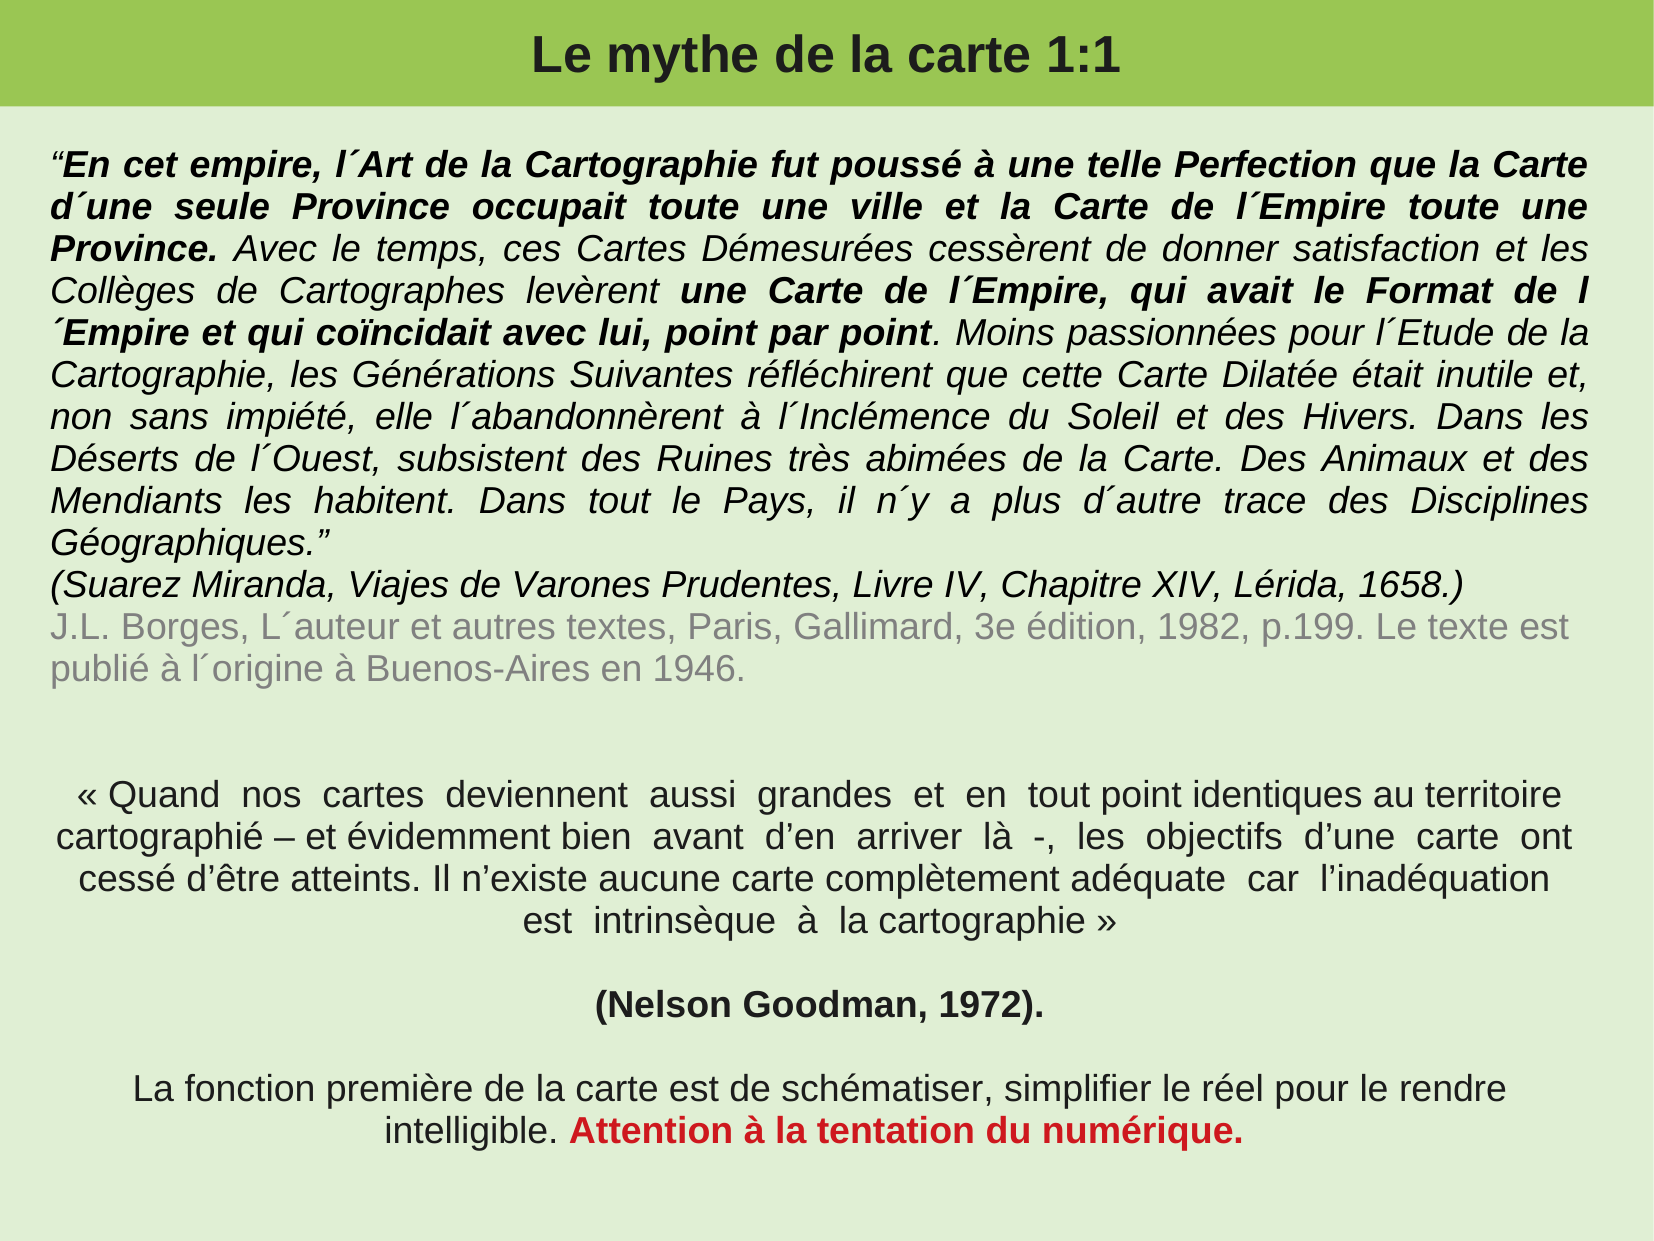

# Le mythe de la carte 1:1
“En cet empire, l´Art de la Cartographie fut poussé à une telle Perfection que la Carte d´une seule Province occupait toute une ville et la Carte de l´Empire toute une Province. Avec le temps, ces Cartes Démesurées cessèrent de donner satisfaction et les Collèges de Cartographes levèrent une Carte de l´Empire, qui avait le Format de l´Empire et qui coïncidait avec lui, point par point. Moins passionnées pour l´Etude de la Cartographie, les Générations Suivantes réfléchirent que cette Carte Dilatée était inutile et, non sans impiété, elle l´abandonnèrent à l´Inclémence du Soleil et des Hivers. Dans les Déserts de l´Ouest, subsistent des Ruines très abimées de la Carte. Des Animaux et des Mendiants les habitent. Dans tout le Pays, il n´y a plus d´autre trace des Disciplines Géographiques.”
(Suarez Miranda, Viajes de Varones Prudentes, Livre IV, Chapitre XIV, Lérida, 1658.)
J.L. Borges, L´auteur et autres textes, Paris, Gallimard, 3e édition, 1982, p.199. Le texte est publié à l´origine à Buenos-Aires en 1946.
« Quand nos cartes deviennent aussi grandes et en tout point identiques au territoire cartographié – et évidemment bien avant d’en arriver là -, les objectifs d’une carte ont cessé d’être atteints. Il n’existe aucune carte complètement adéquate car l’inadéquation est intrinsèque à la cartographie »
(Nelson Goodman, 1972).
La fonction première de la carte est de schématiser, simplifier le réel pour le rendre intelligible. Attention à la tentation du numérique.